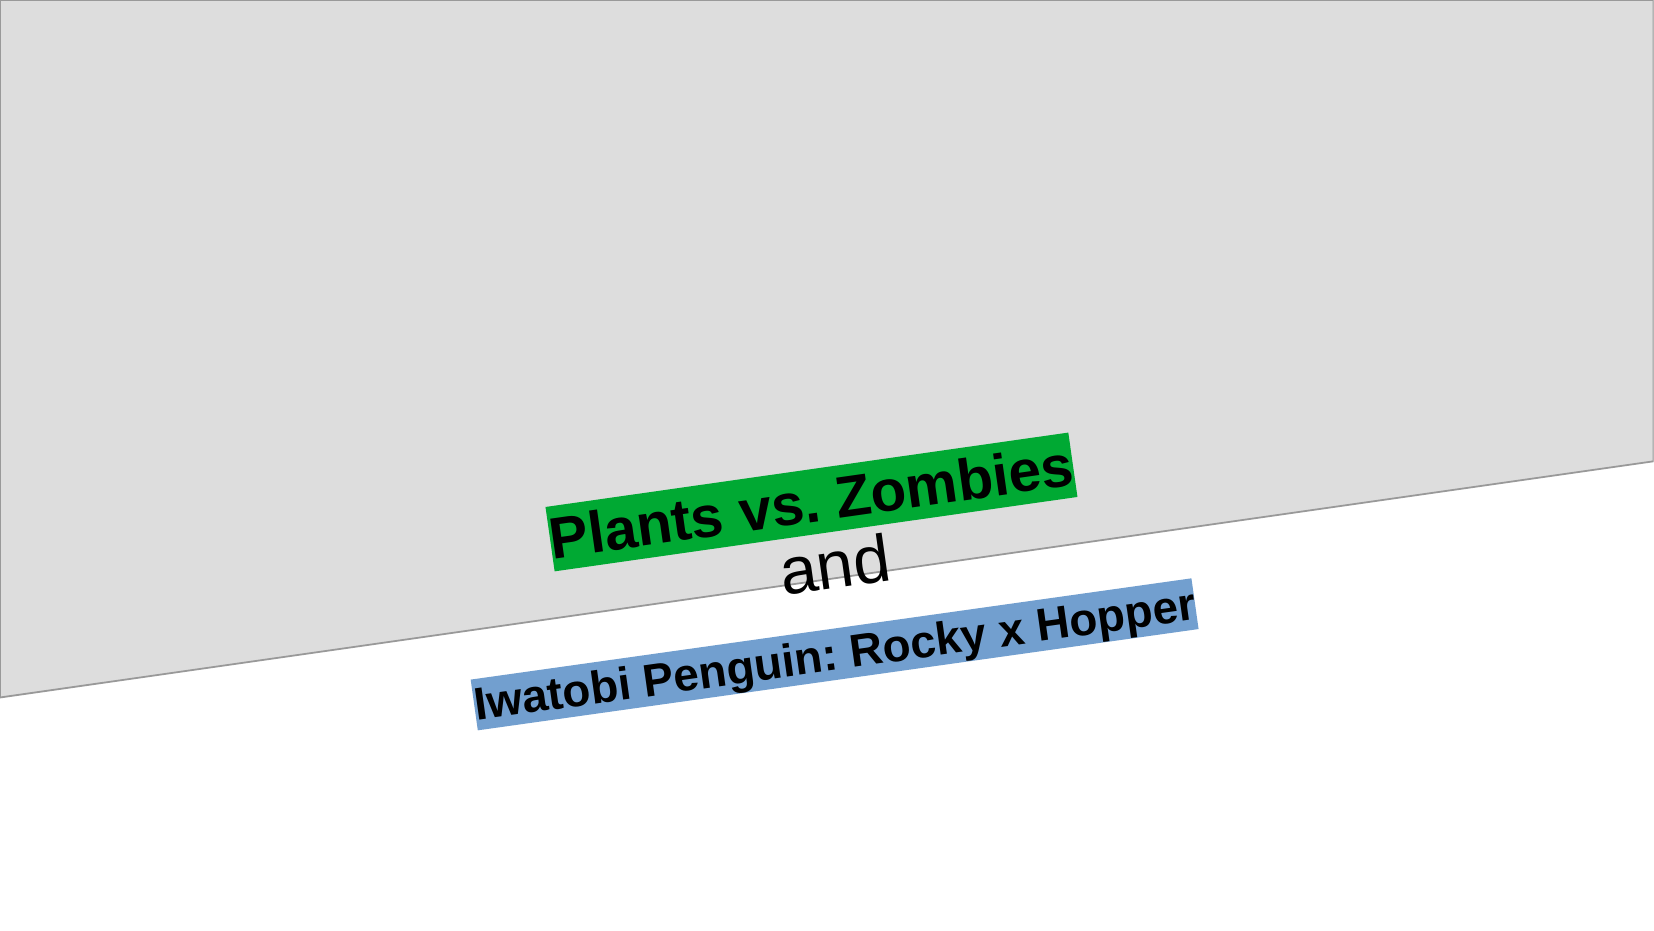

# Plants vs. Zombies
 and
Iwatobi Penguin: Rocky x Hopper